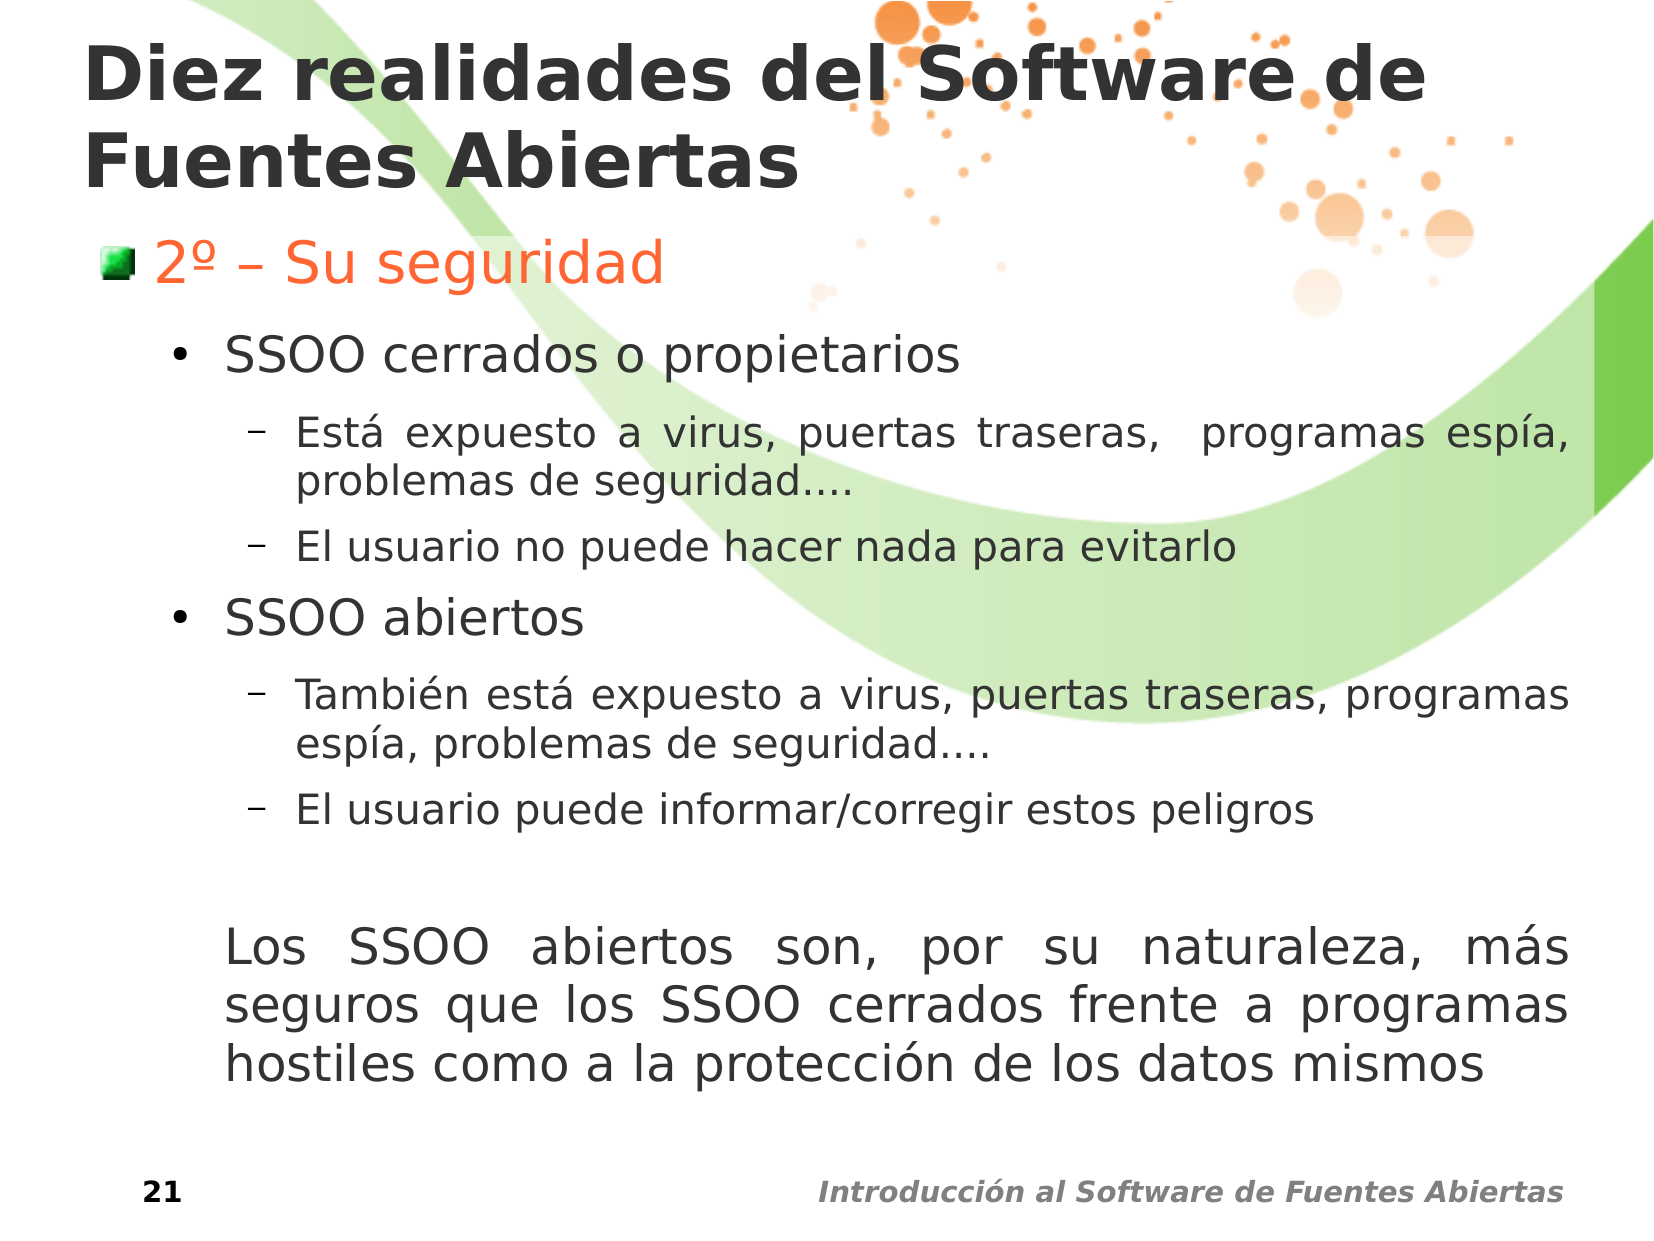

# Diez realidades del Software de Fuentes Abiertas
2º – Su seguridad
SSOO cerrados o propietarios
Está expuesto a virus, puertas traseras, programas espía, problemas de seguridad....
El usuario no puede hacer nada para evitarlo
SSOO abiertos
También está expuesto a virus, puertas traseras, programas espía, problemas de seguridad....
El usuario puede informar/corregir estos peligros
Los SSOO abiertos son, por su naturaleza, más seguros que los SSOO cerrados frente a programas hostiles como a la protección de los datos mismos